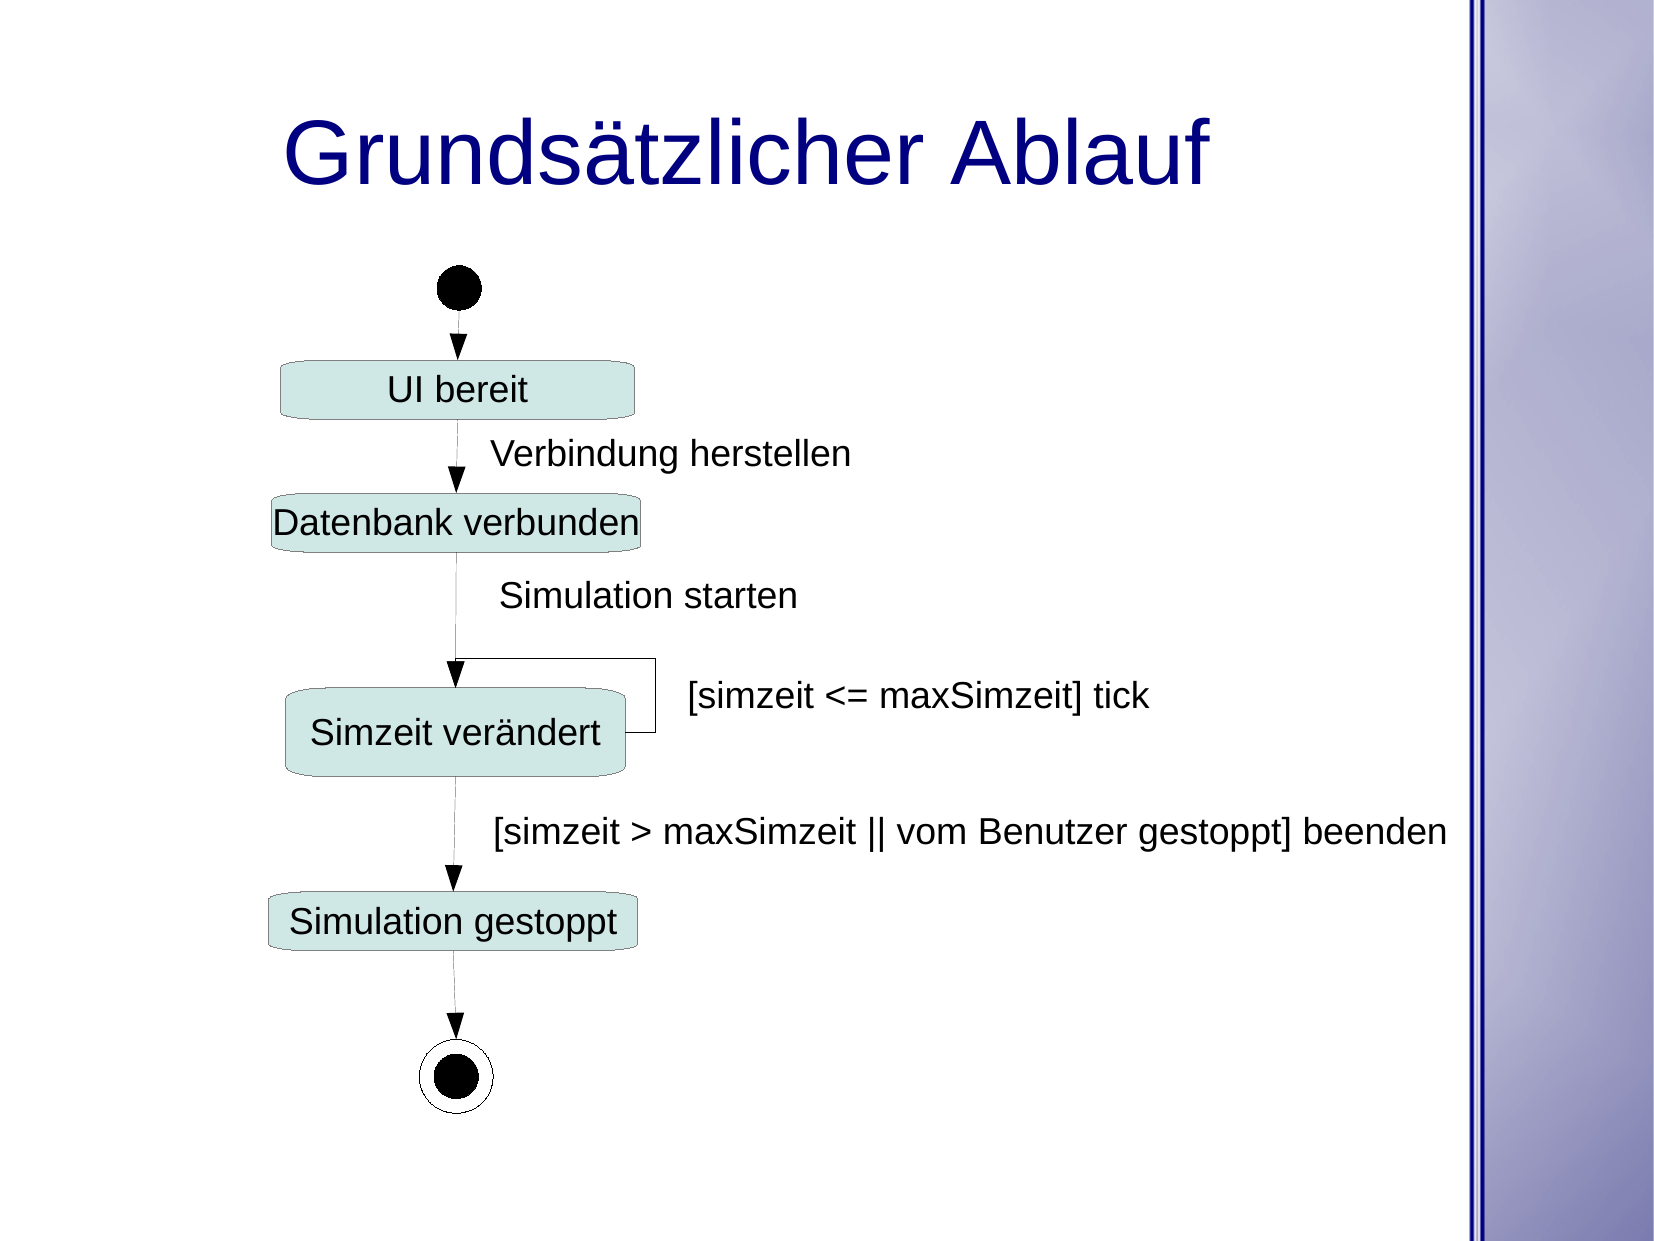

# Grundsätzlicher Ablauf
UI bereit
Verbindung herstellen
Datenbank verbunden
Simulation starten
[simzeit <= maxSimzeit] tick
Simzeit verändert
[simzeit > maxSimzeit || vom Benutzer gestoppt] beenden
Simulation gestoppt